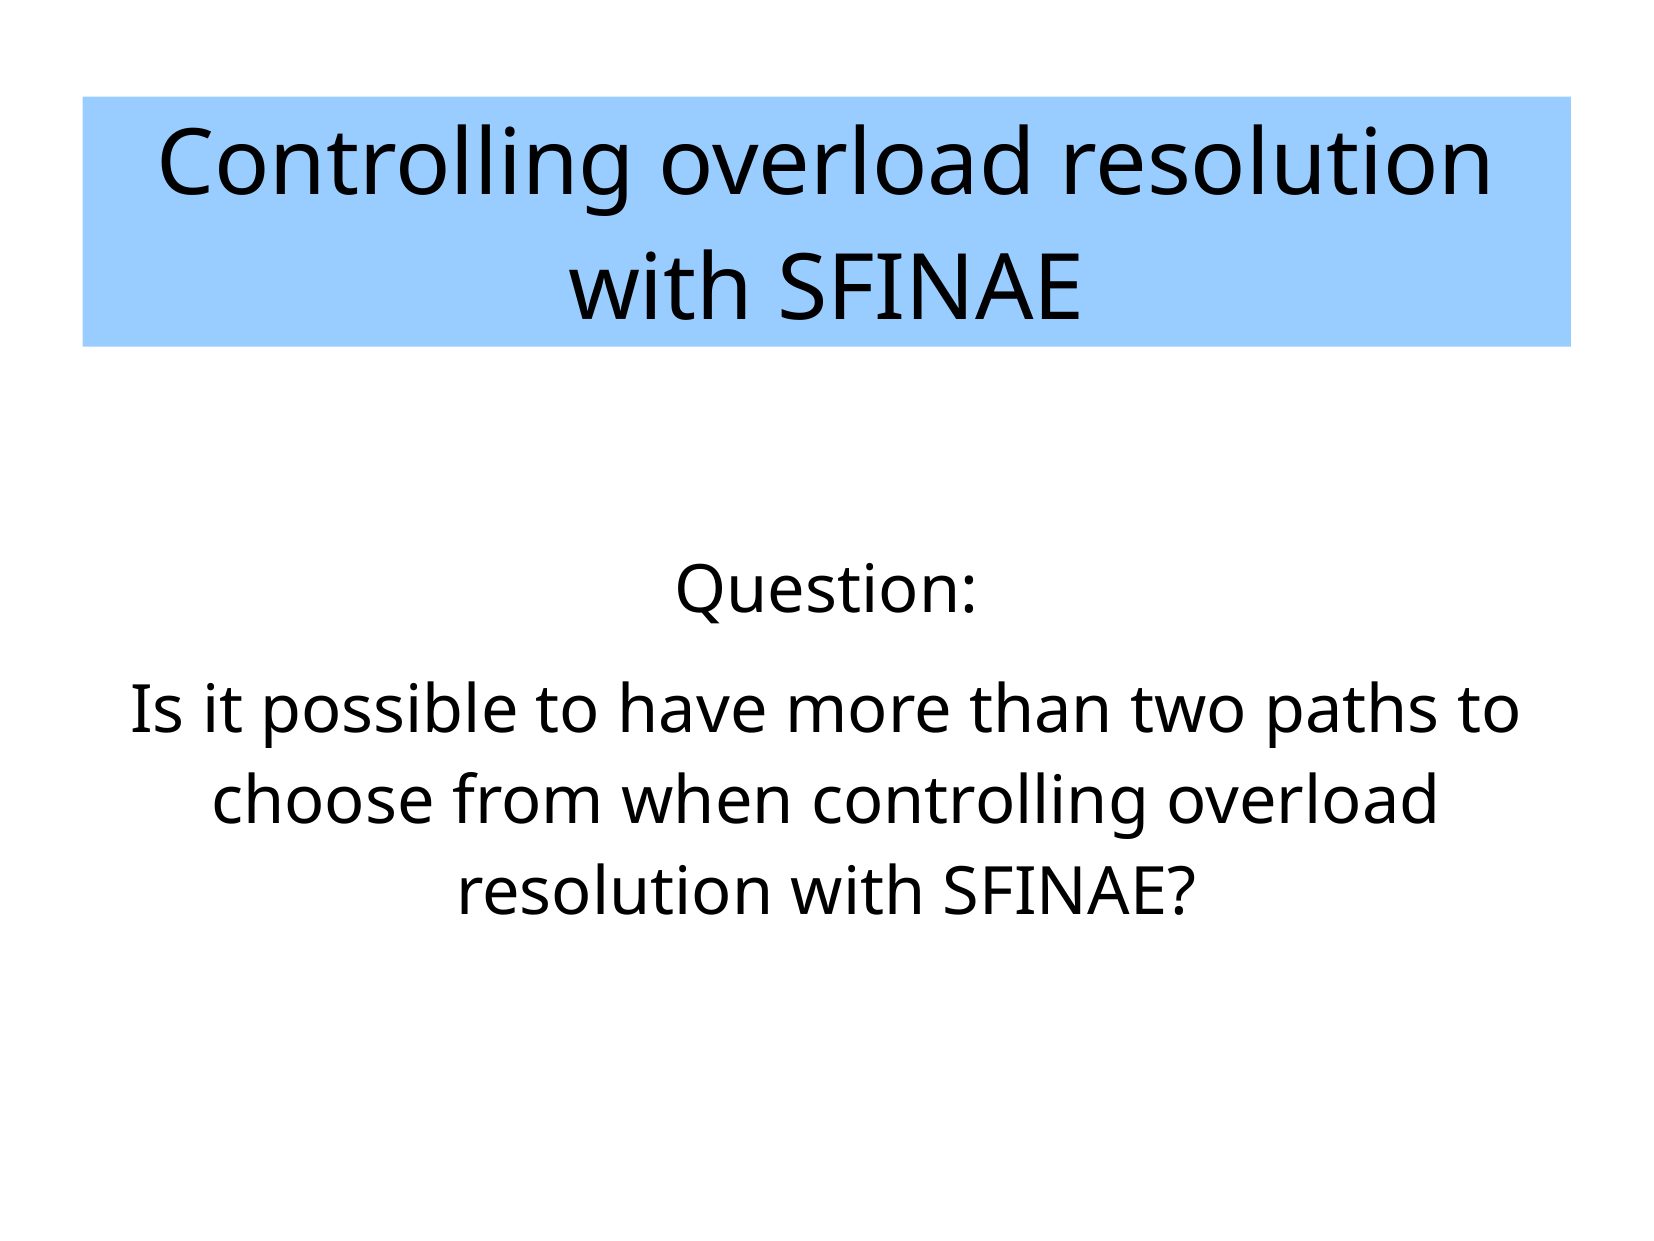

# Controlling overload resolution with SFINAE
Question:
Is it possible to have more than two paths to choose from when controlling overload resolution with SFINAE?